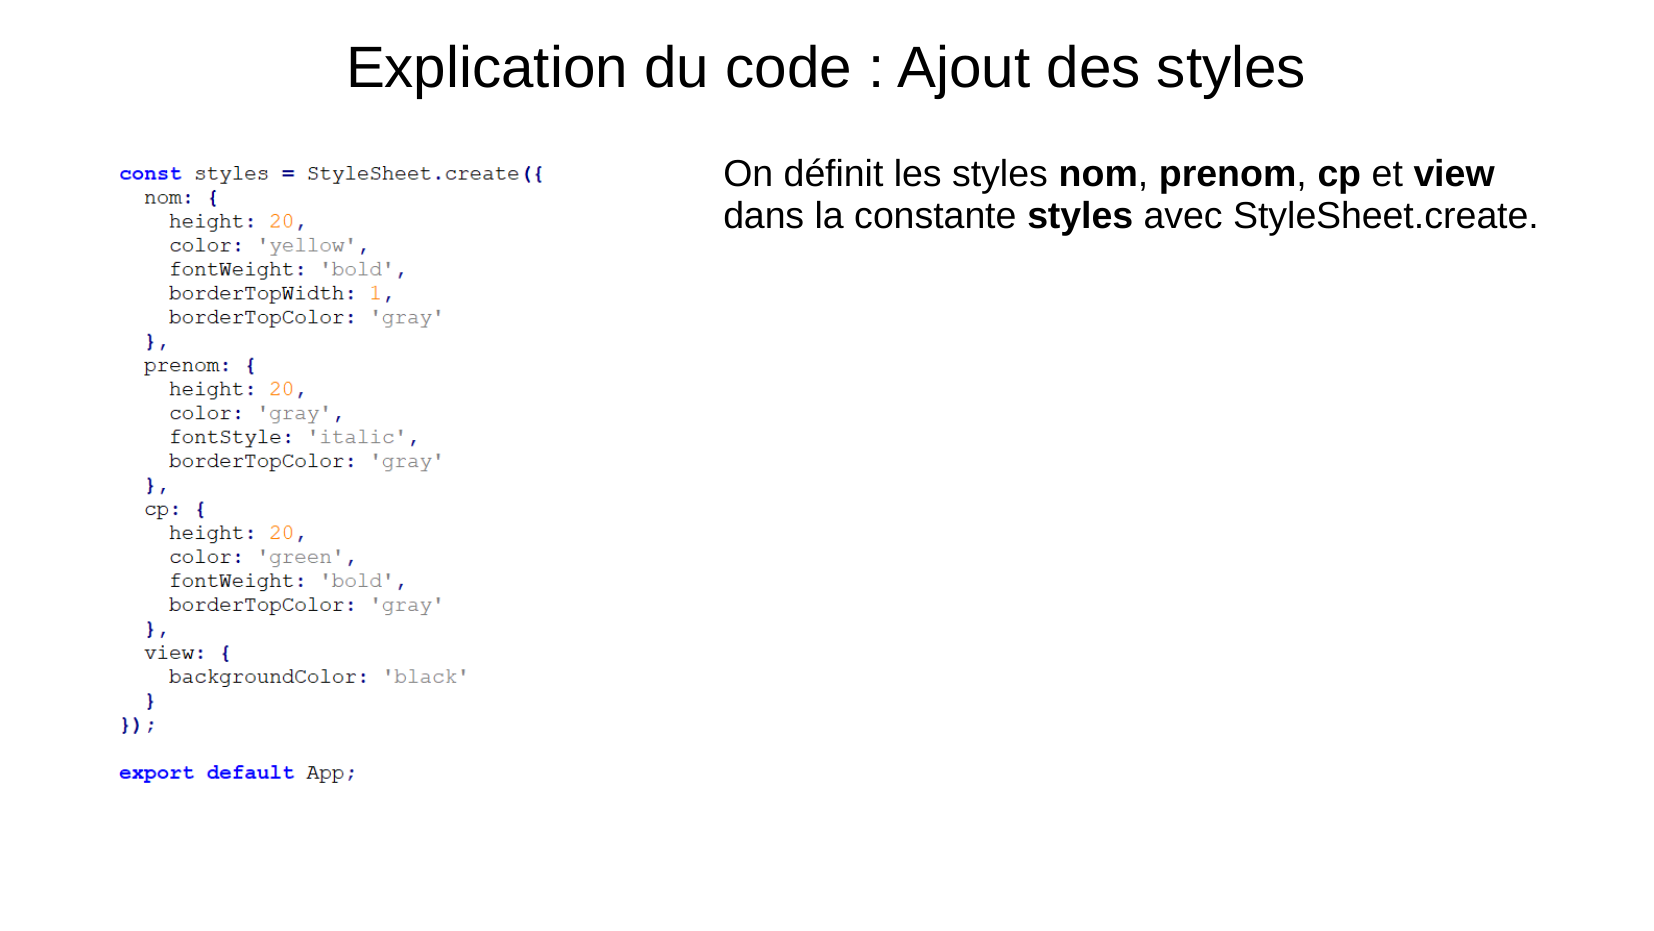

# Explication du code : Ajout des styles
On définit les styles nom, prenom, cp et view dans la constante styles avec StyleSheet.create.